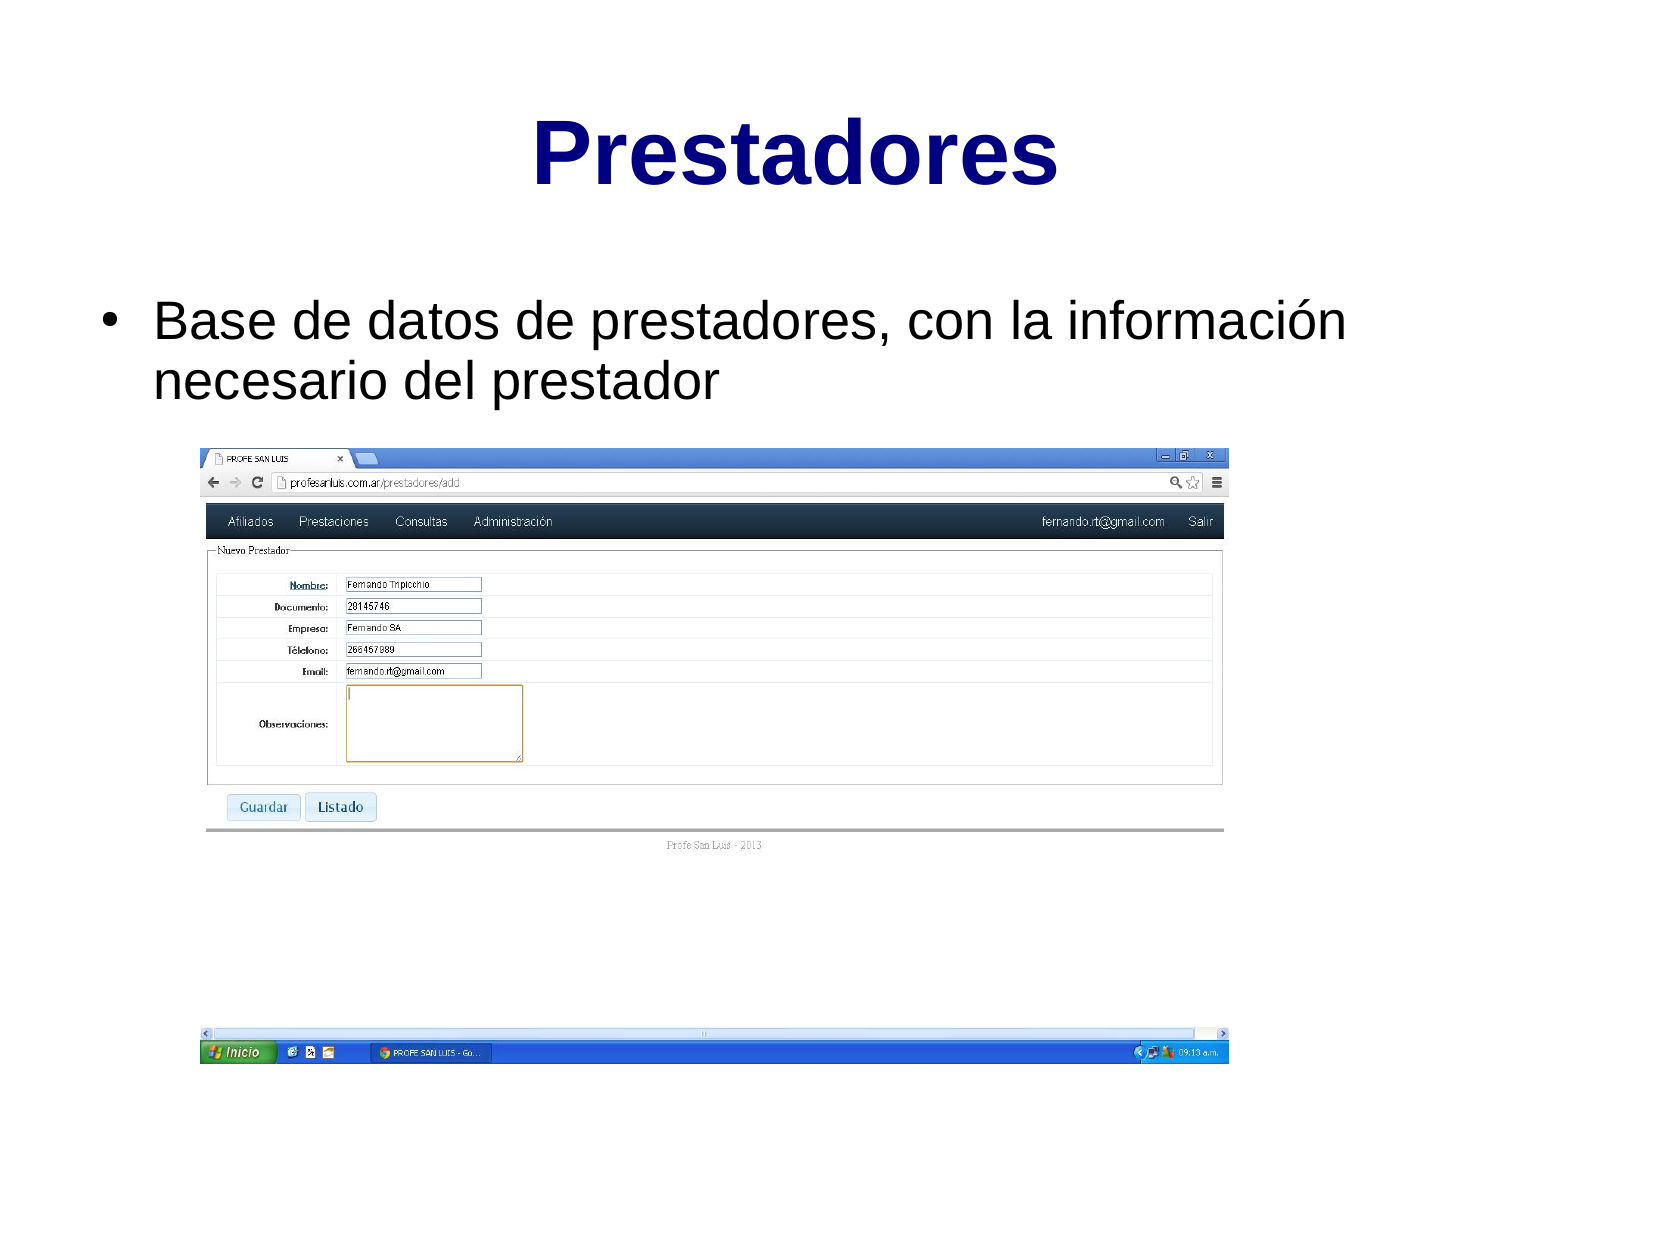

# Prestadores
Base de datos de prestadores, con la información necesario del prestador